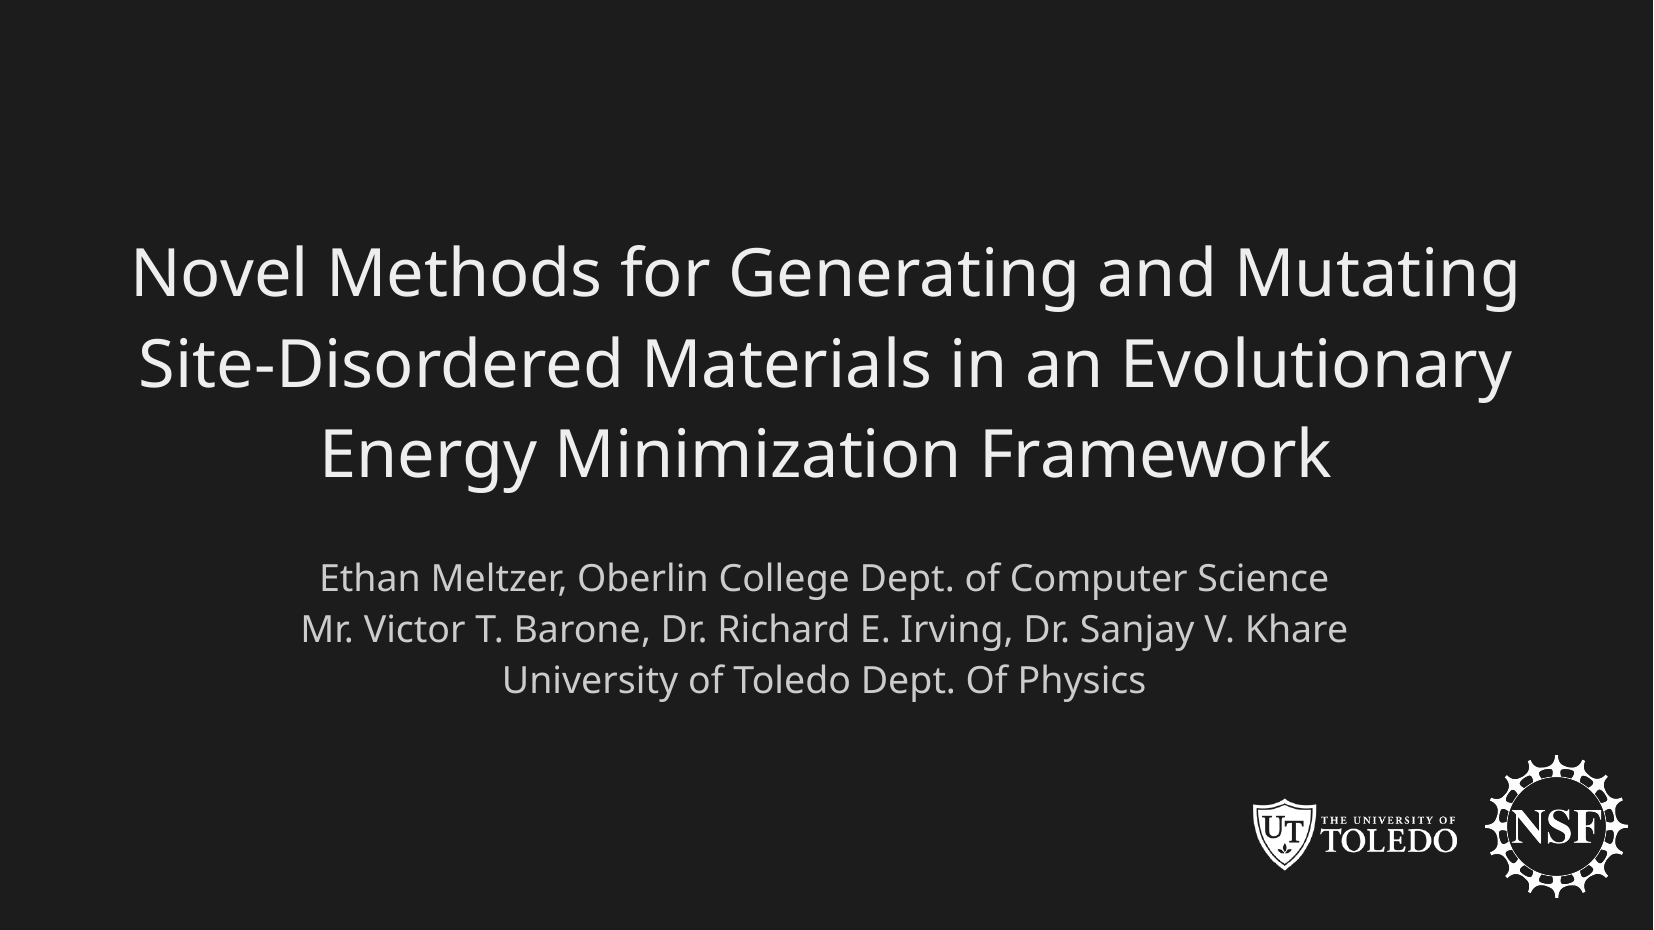

# Novel Methods for Generating and Mutating Site-Disordered Materials in an Evolutionary Energy Minimization Framework
Ethan Meltzer, Oberlin College Dept. of Computer Science
Mr. Victor T. Barone, Dr. Richard E. Irving, Dr. Sanjay V. Khare
University of Toledo Dept. Of Physics